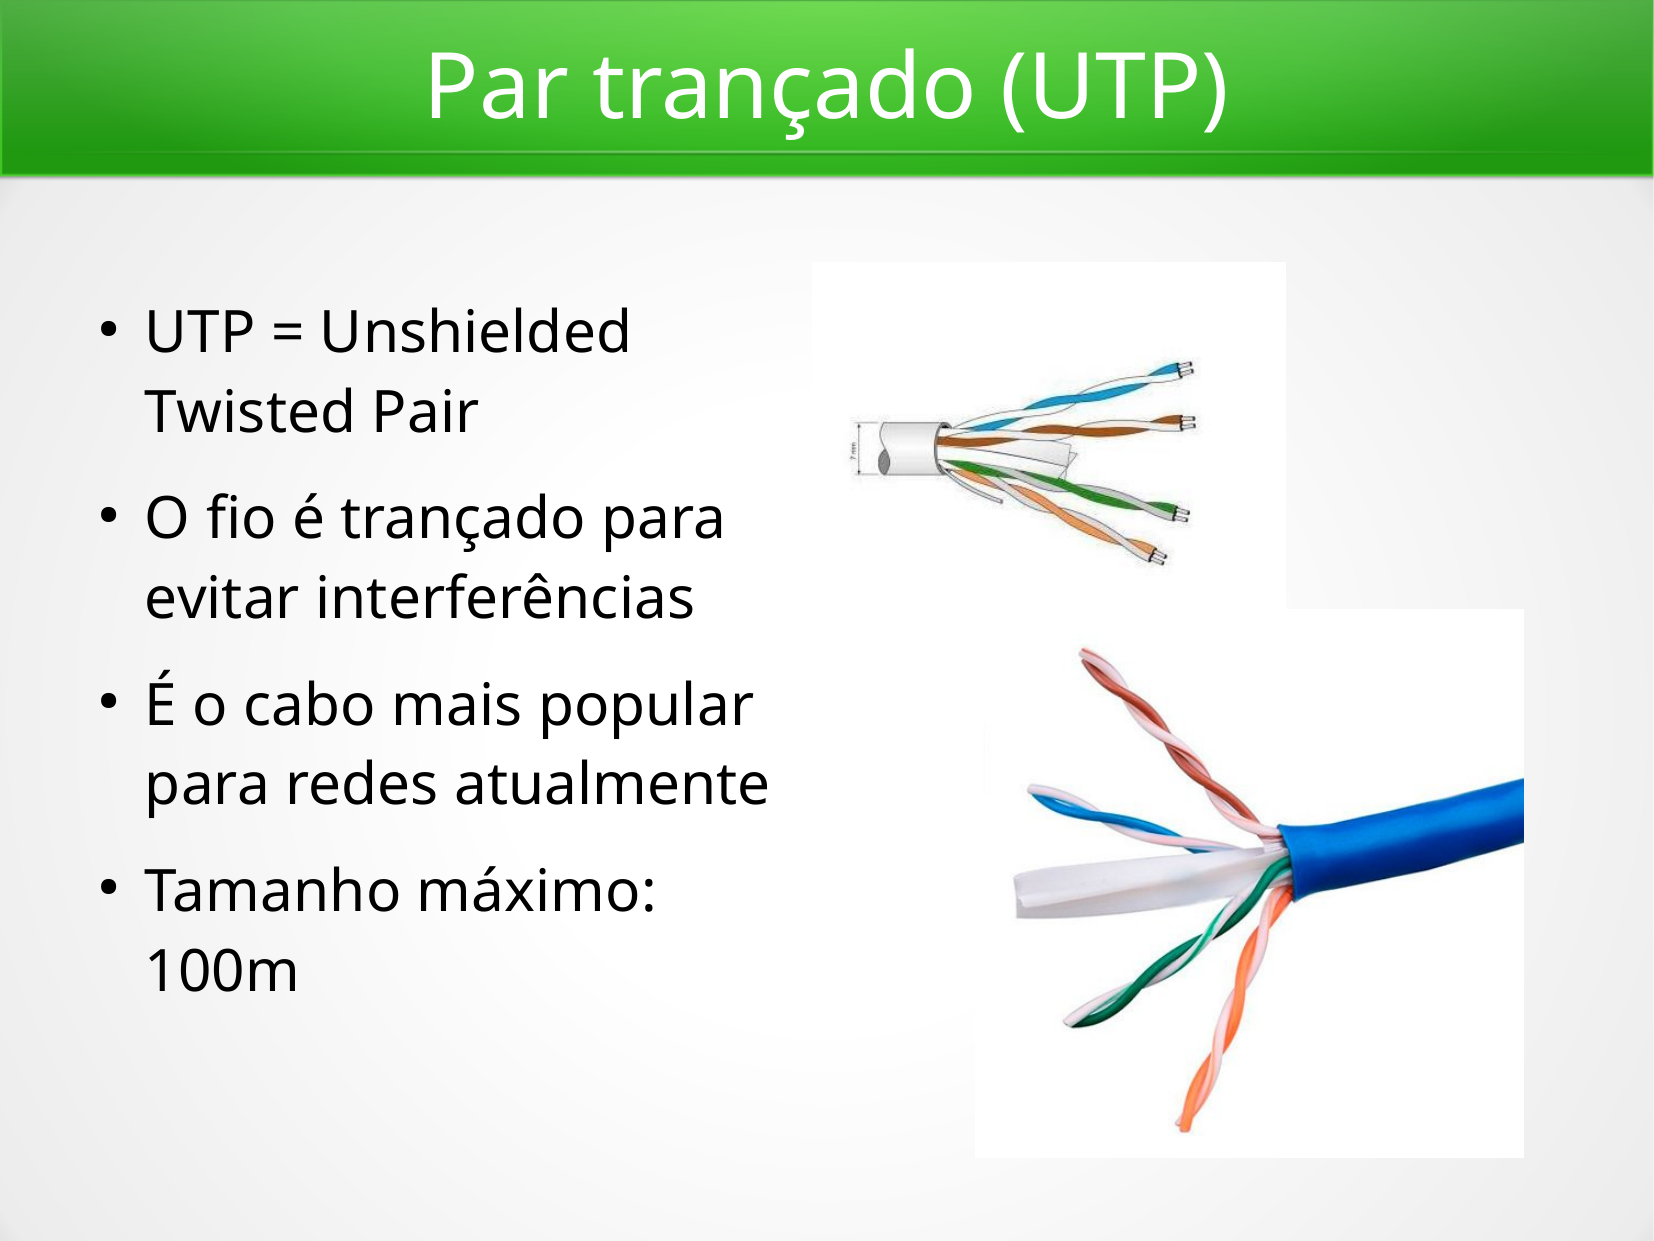

# Par trançado (UTP)
UTP = Unshielded Twisted Pair
O fio é trançado para evitar interferências
É o cabo mais popular para redes atualmente
Tamanho máximo: 100m